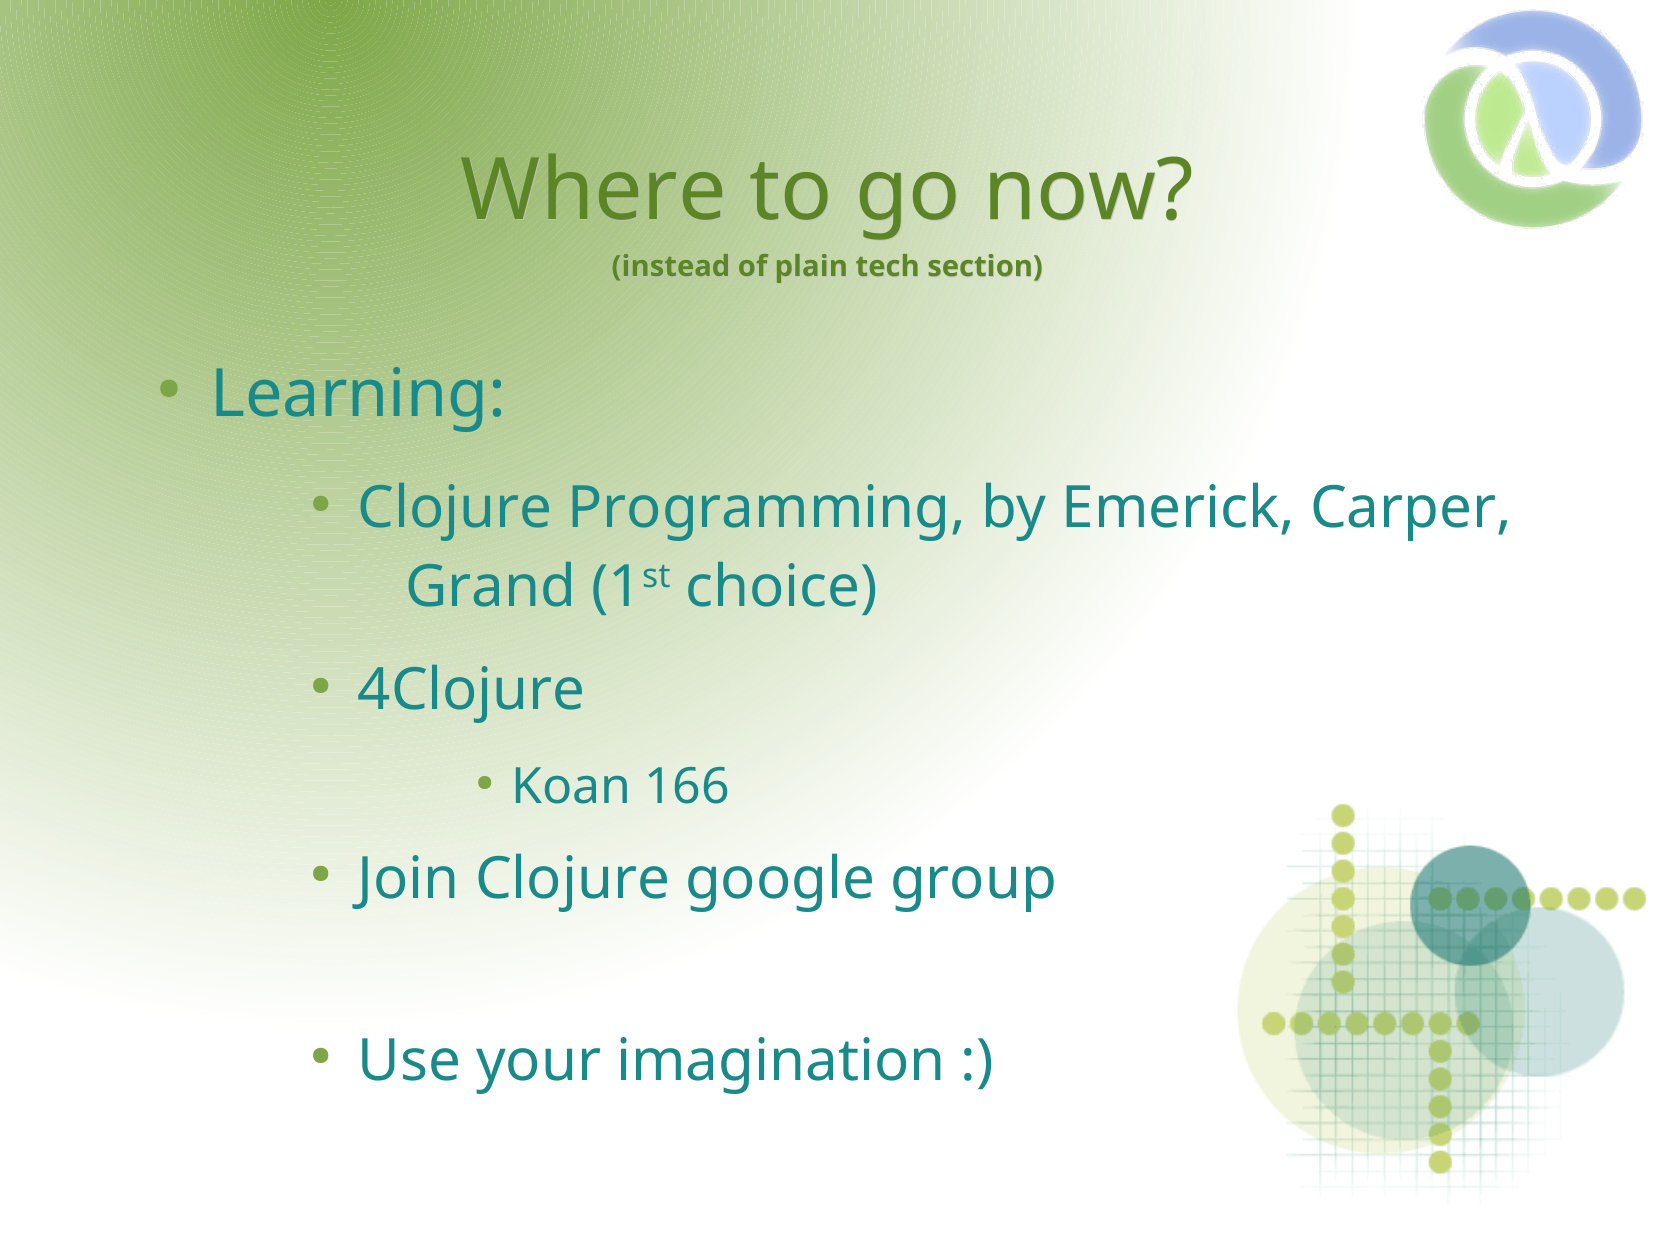

# Where to go now? (instead of plain tech section)
Learning:
Clojure Programming, by Emerick, Carper, Grand (1st choice)
4Clojure
Koan 166
Join Clojure google group
Use your imagination :)